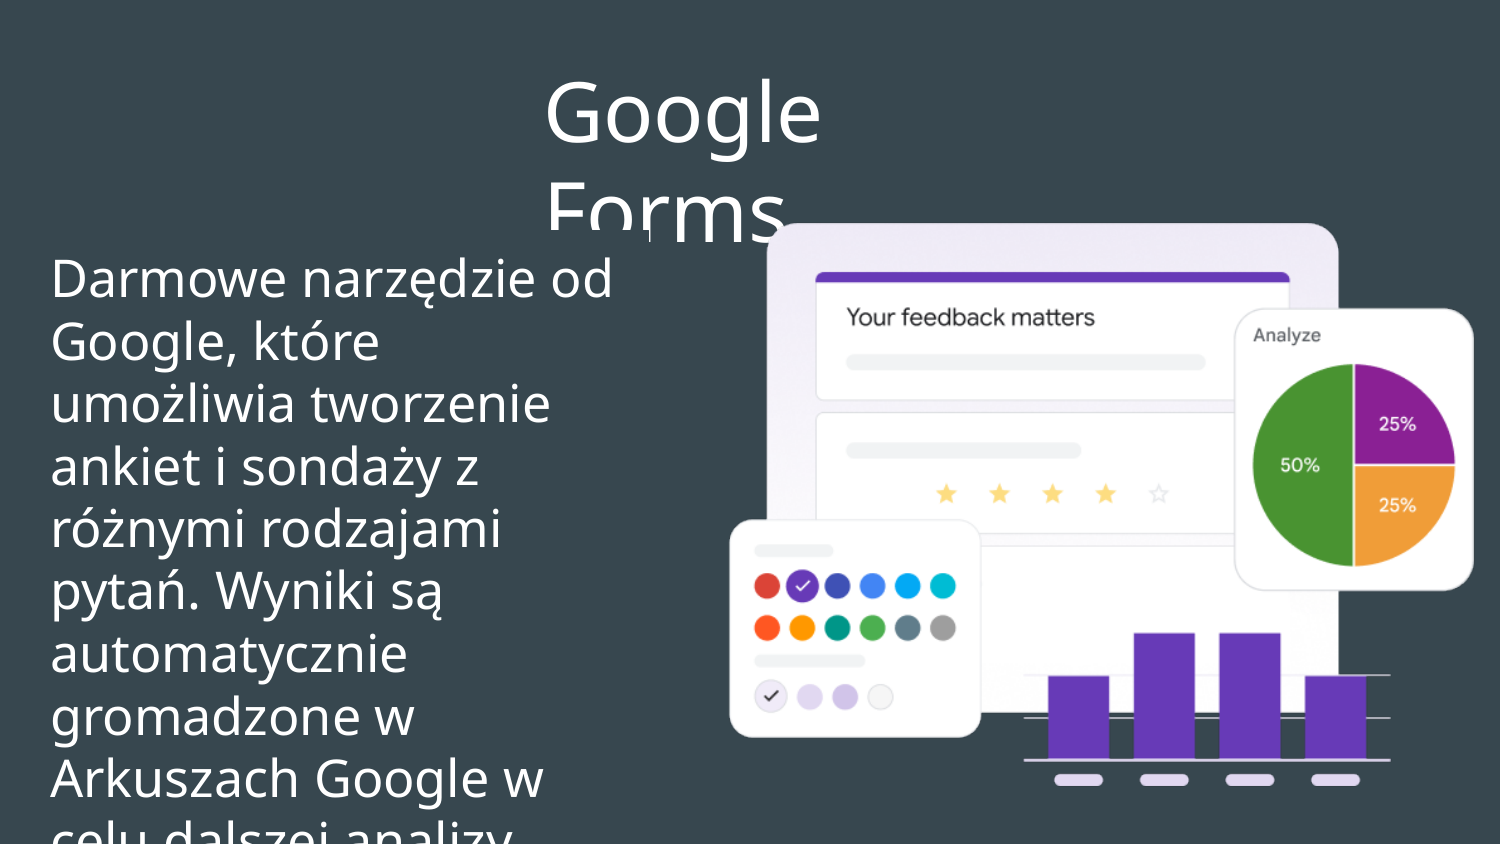

# Google Forms
Darmowe narzędzie od Google, które umożliwia tworzenie ankiet i sondaży z różnymi rodzajami pytań. Wyniki są automatycznie gromadzone w Arkuszach Google w celu dalszej analizy.